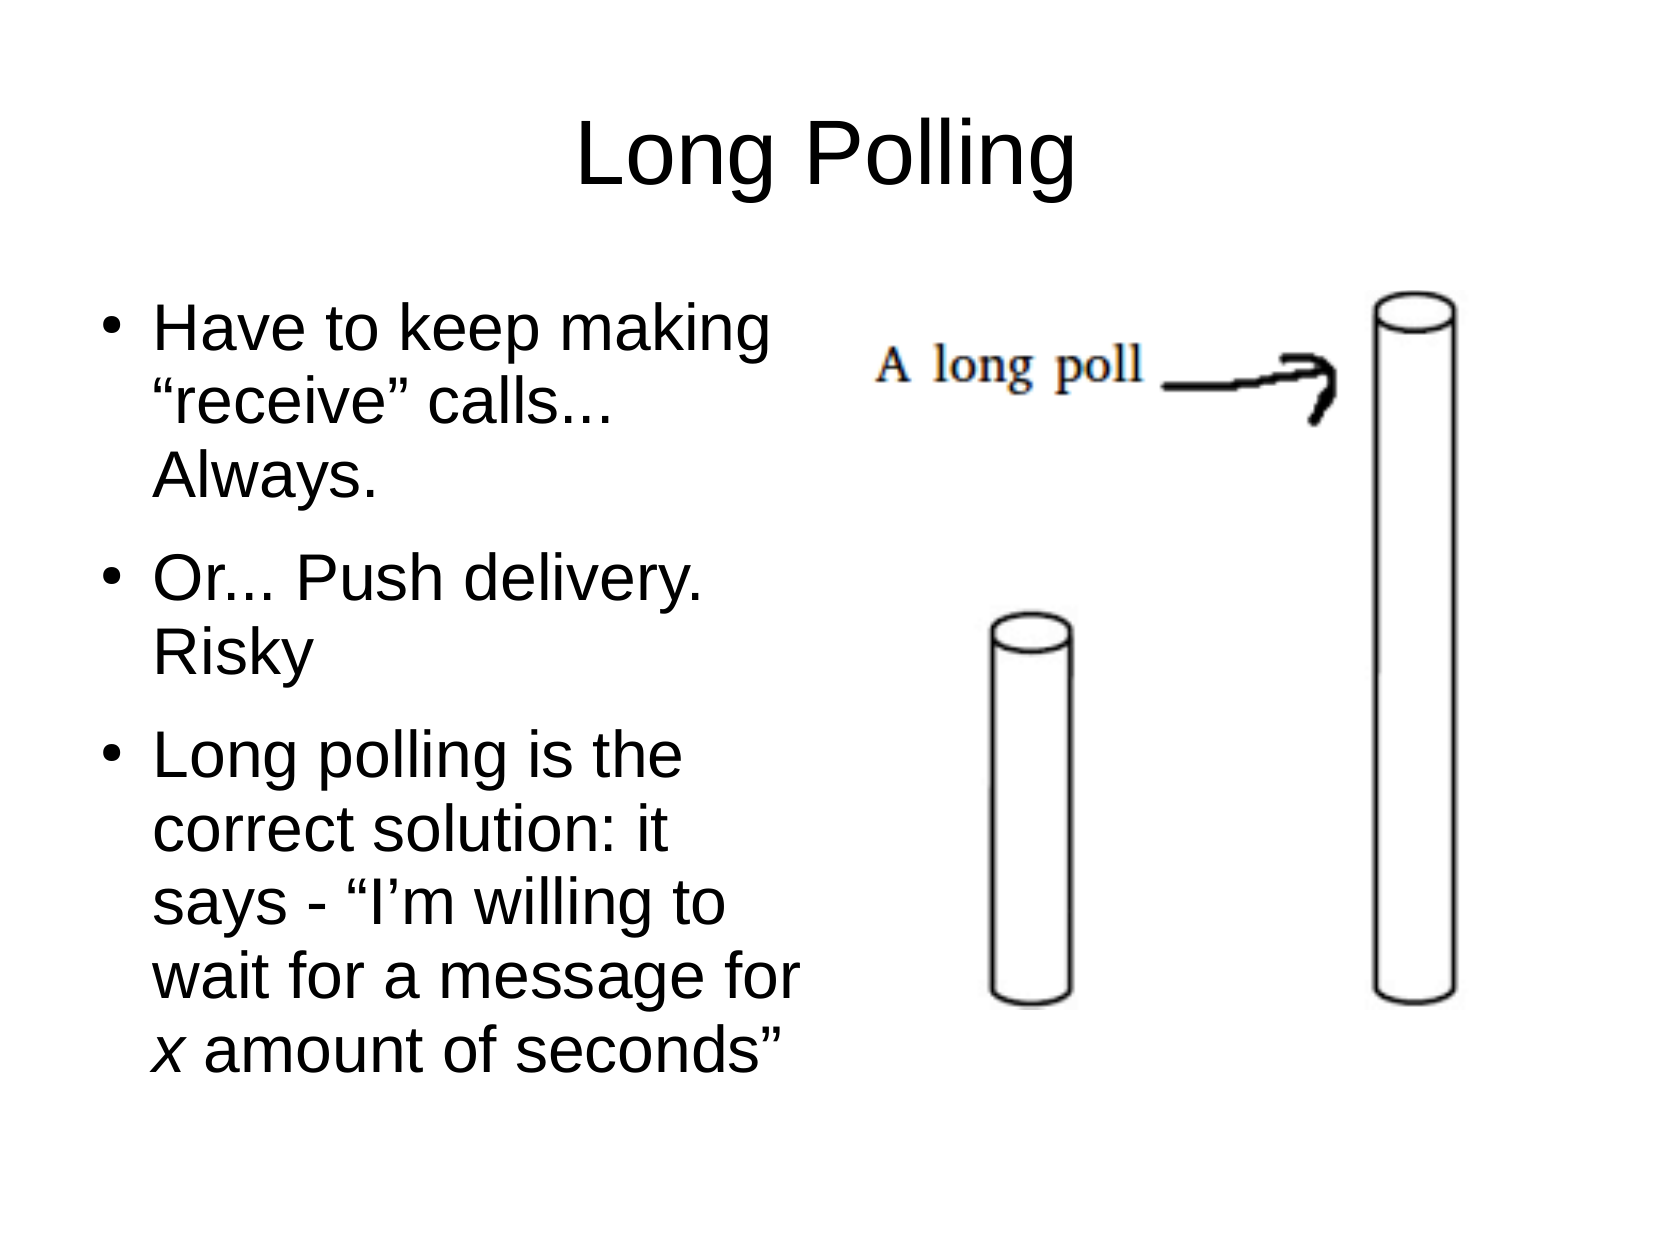

# Long Polling
Have to keep making “receive” calls... Always.
Or... Push delivery. Risky
Long polling is the correct solution: it says - “I’m willing to wait for a message for x amount of seconds”